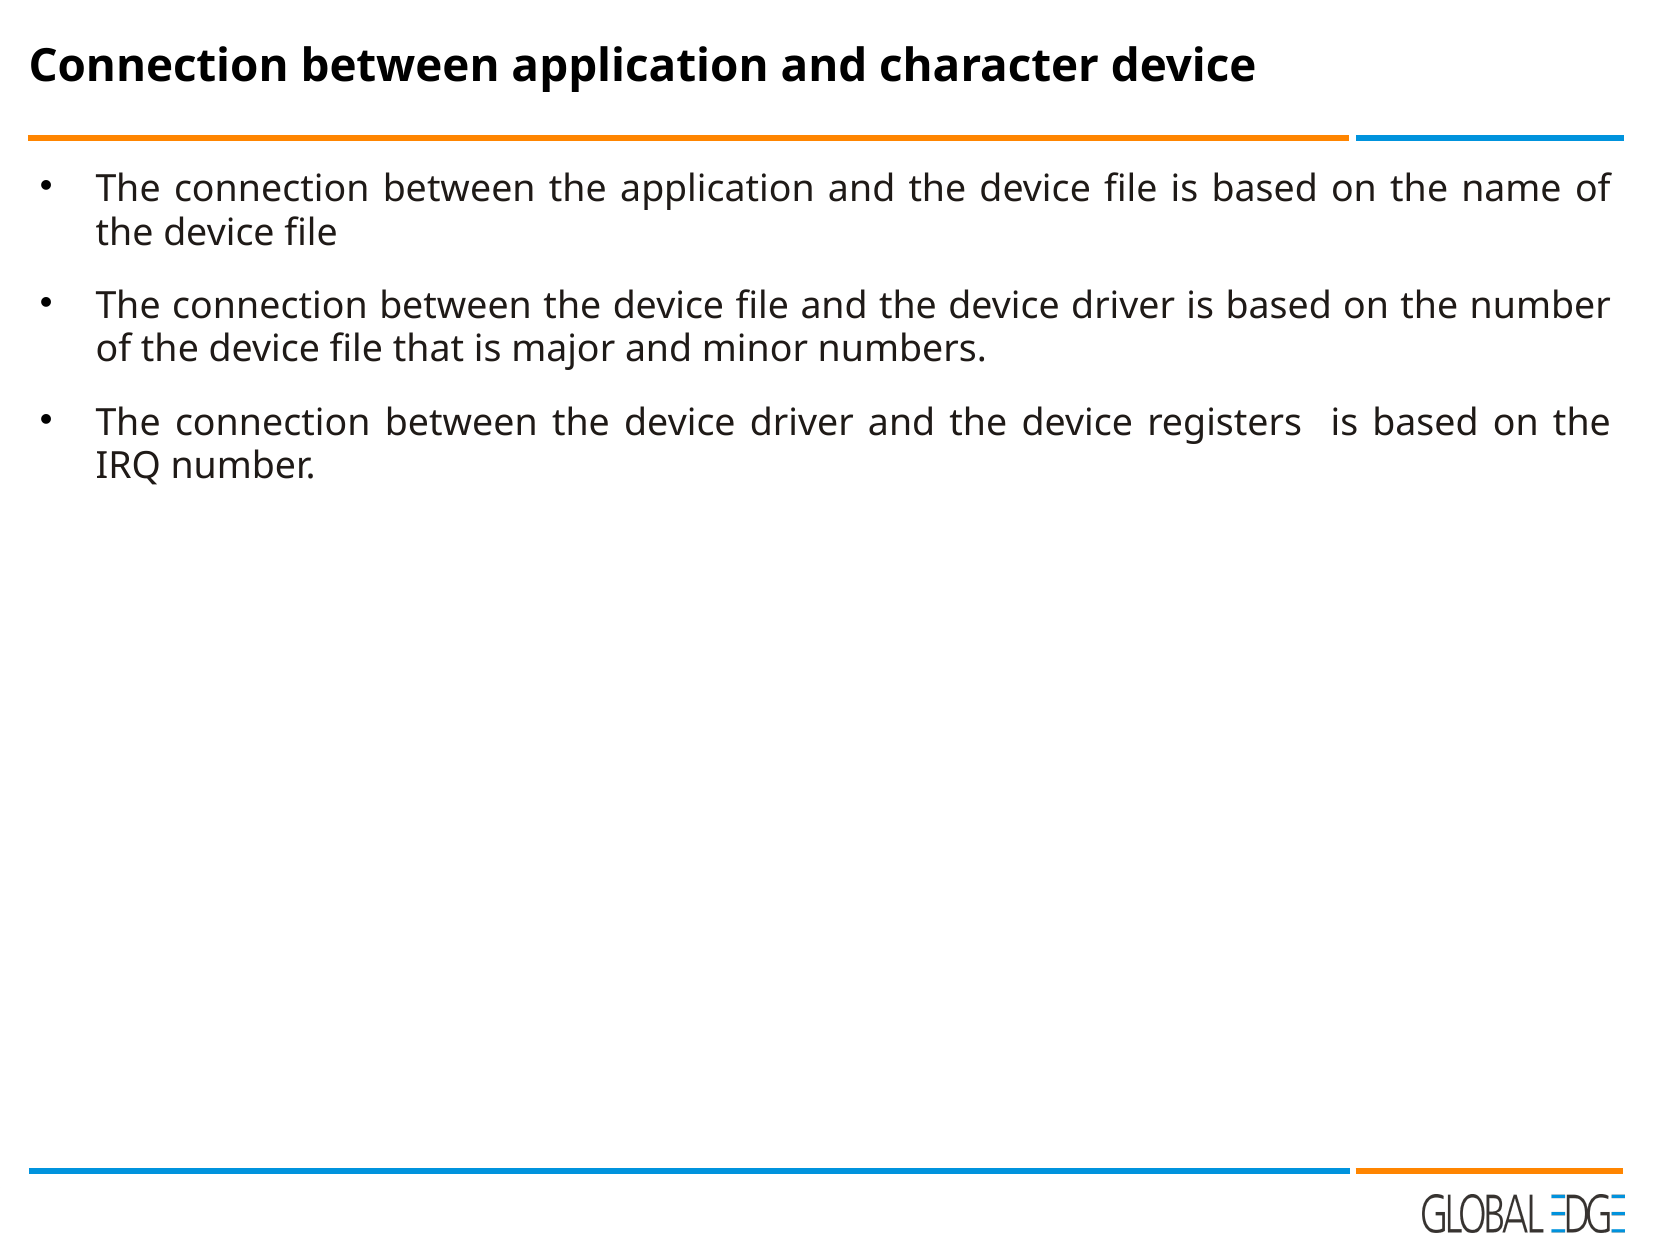

# Connection between application and character device
The connection between the application and the device file is based on the name of the device file
The connection between the device file and the device driver is based on the number of the device file that is major and minor numbers.
The connection between the device driver and the device registers is based on the IRQ number.